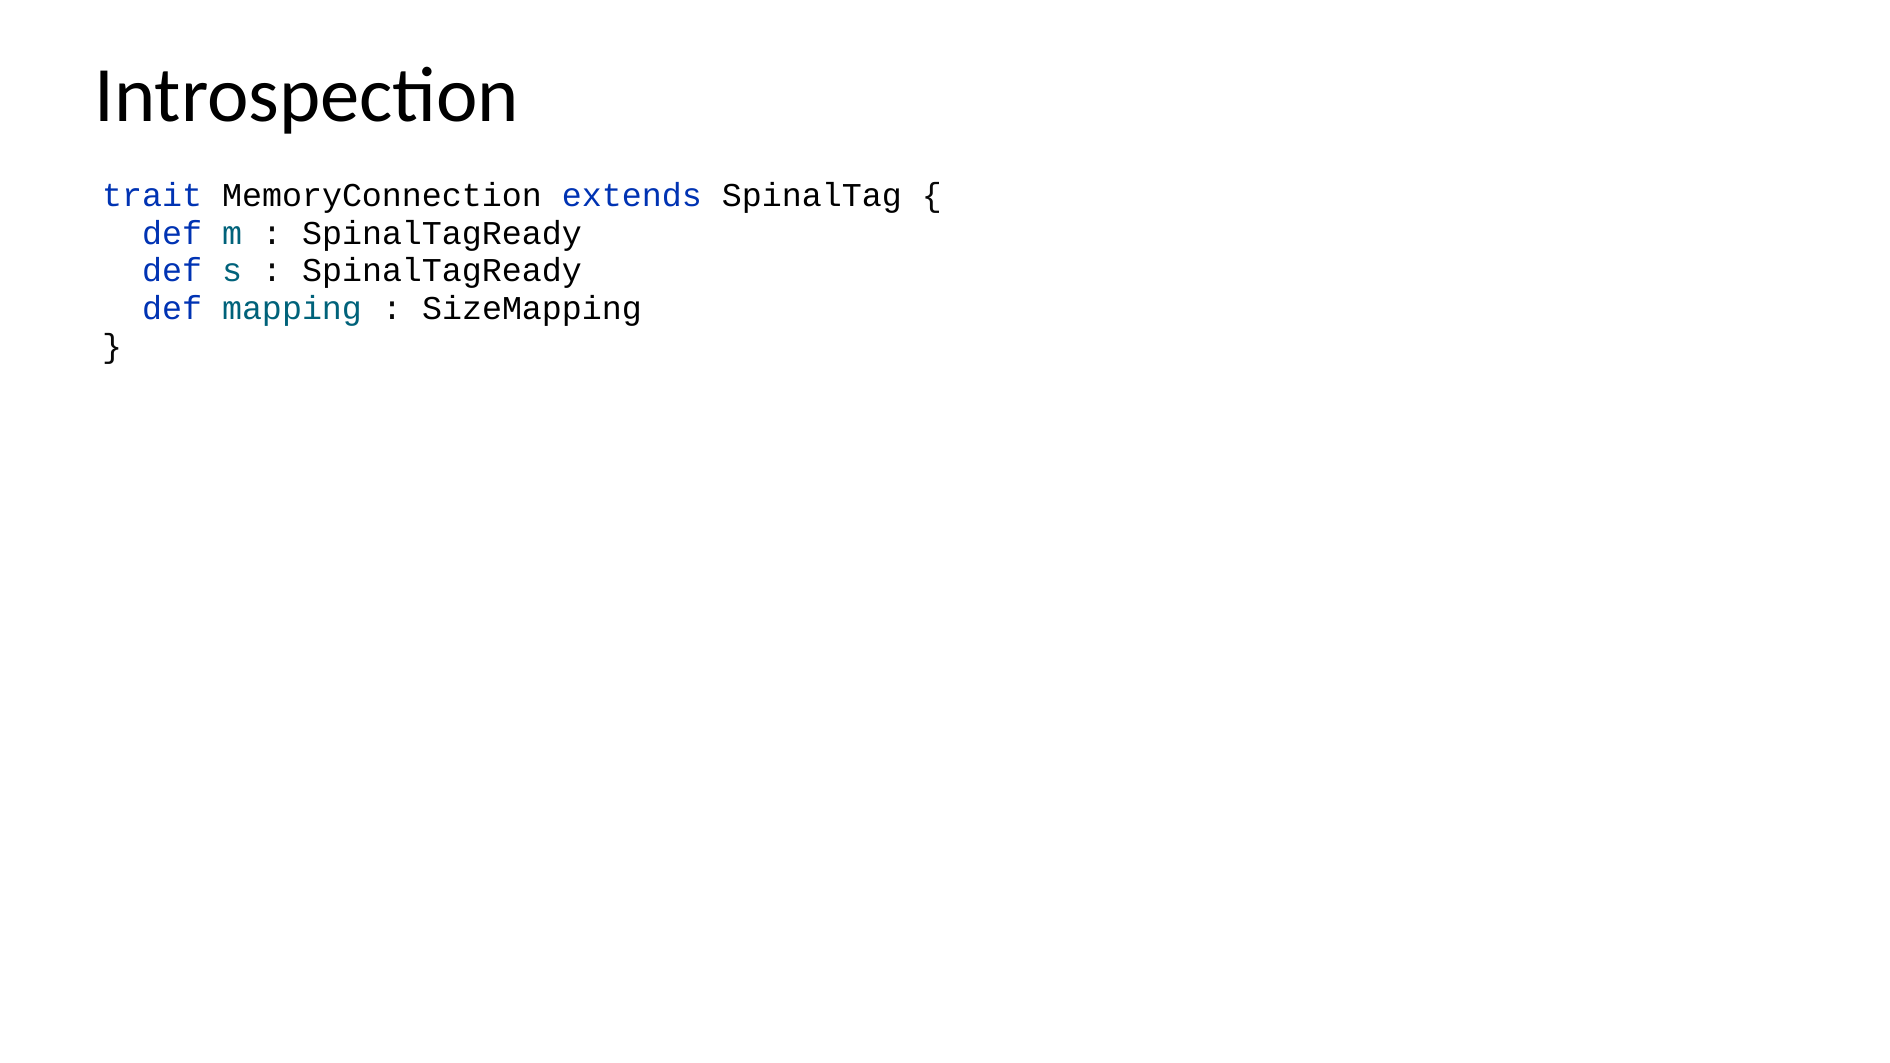

# Introspection
 trait MemoryConnection extends SpinalTag {
 def m : SpinalTagReady
 def s : SpinalTagReady
 def mapping : SizeMapping
 }